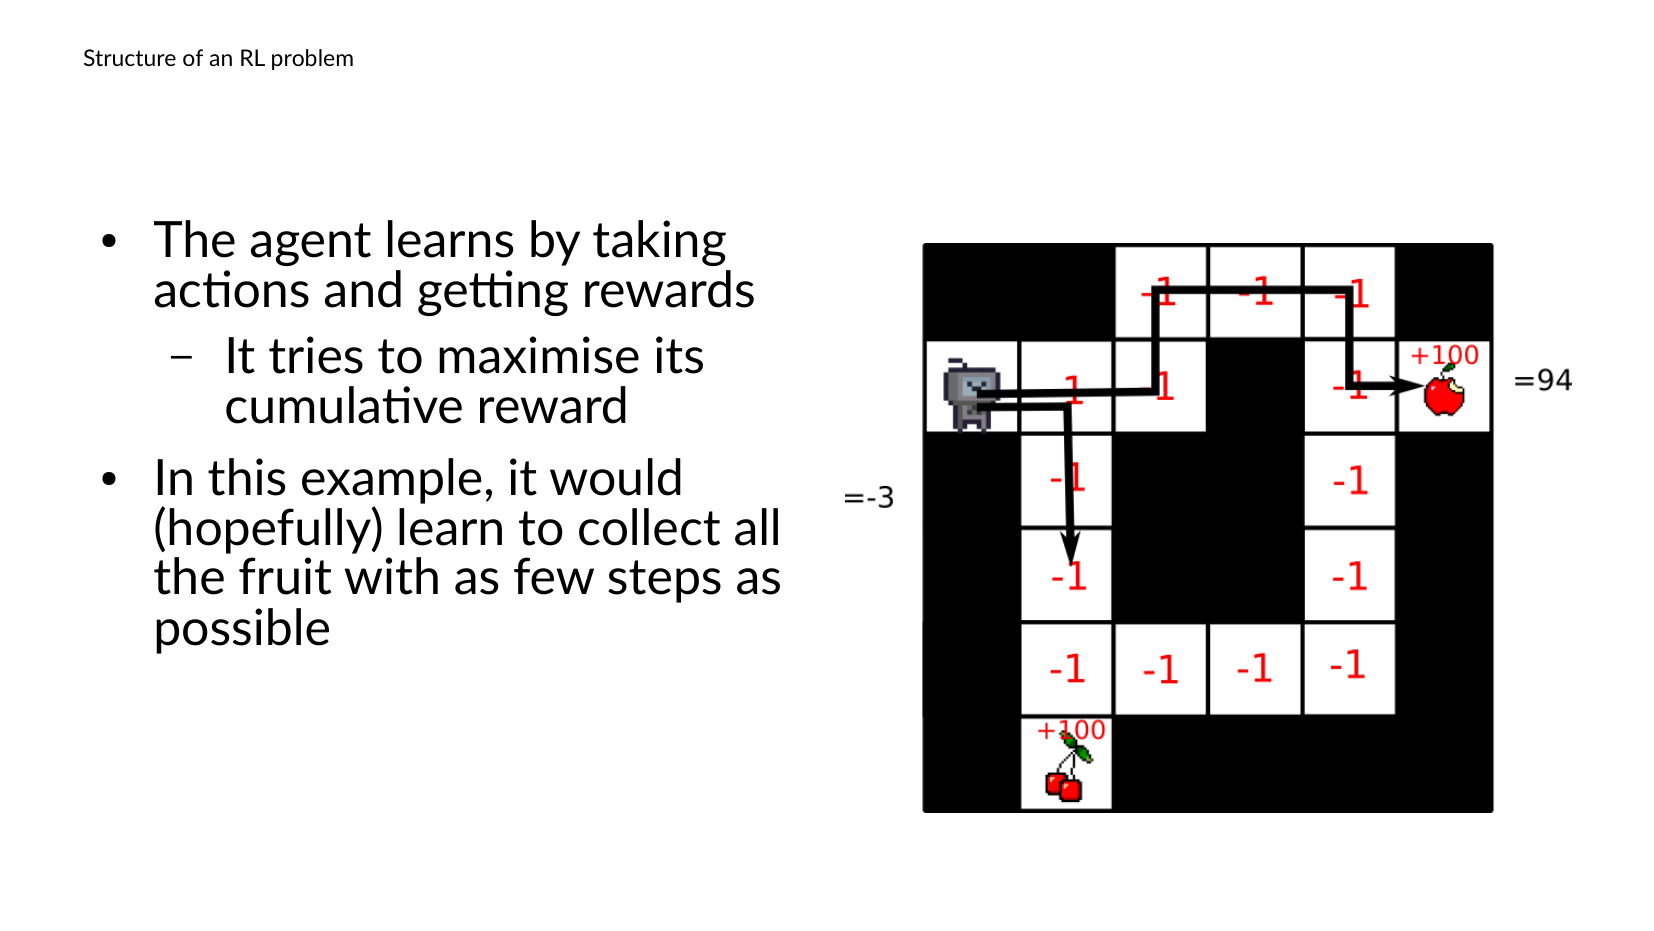

# Structure of an RL problem
The agent learns by taking actions and getting rewards
It tries to maximise its cumulative reward
In this example, it would (hopefully) learn to collect all the fruit with as few steps as possible